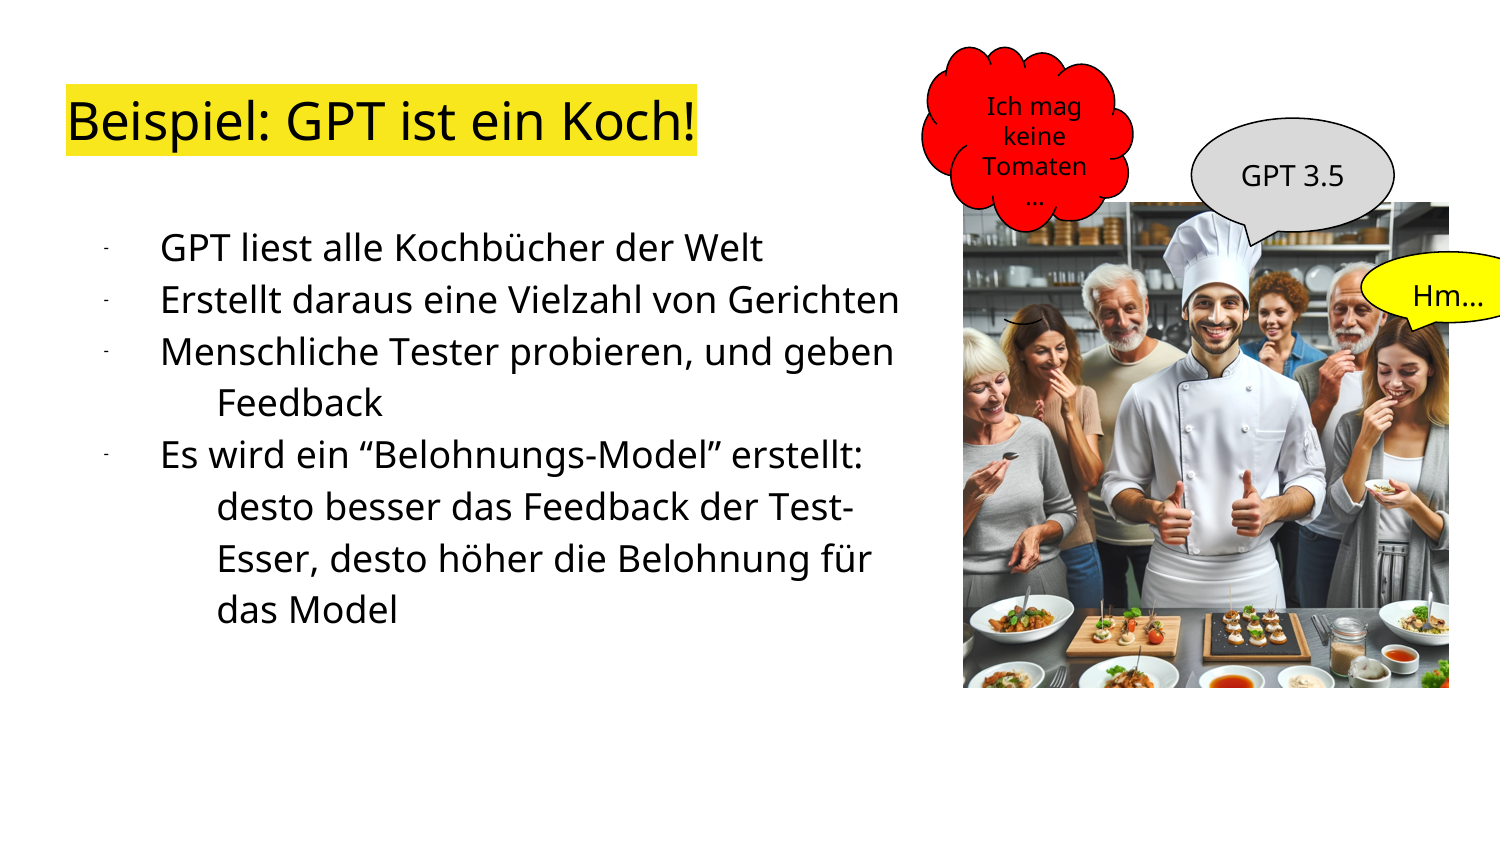

Ich mag keine Tomaten…
# Beispiel: GPT ist ein Koch!
GPT 3.5
GPT liest alle Kochbücher der Welt
Erstellt daraus eine Vielzahl von Gerichten
Menschliche Tester probieren, und geben Feedback
Es wird ein “Belohnungs-Model” erstellt: desto besser das Feedback der Test-Esser, desto höher die Belohnung für das Model
Hm…